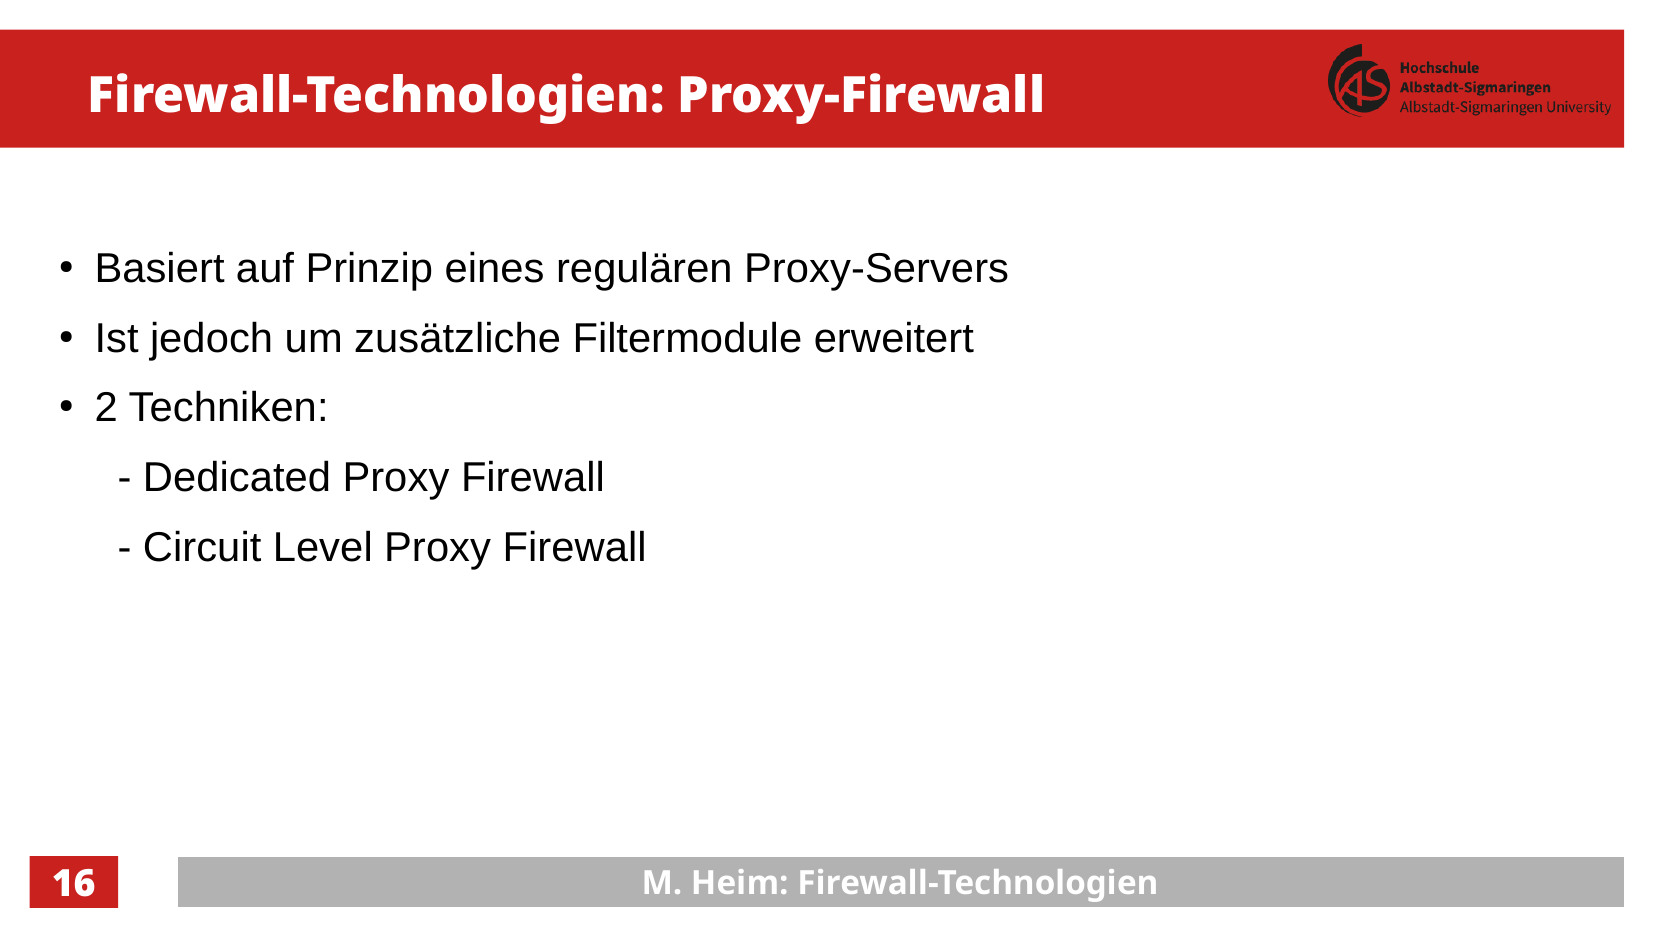

Firewall-Technologien: Proxy-Firewall
# Basiert auf Prinzip eines regulären Proxy-Servers
Ist jedoch um zusätzliche Filtermodule erweitert
2 Techniken:
 - Dedicated Proxy Firewall
 - Circuit Level Proxy Firewall
16